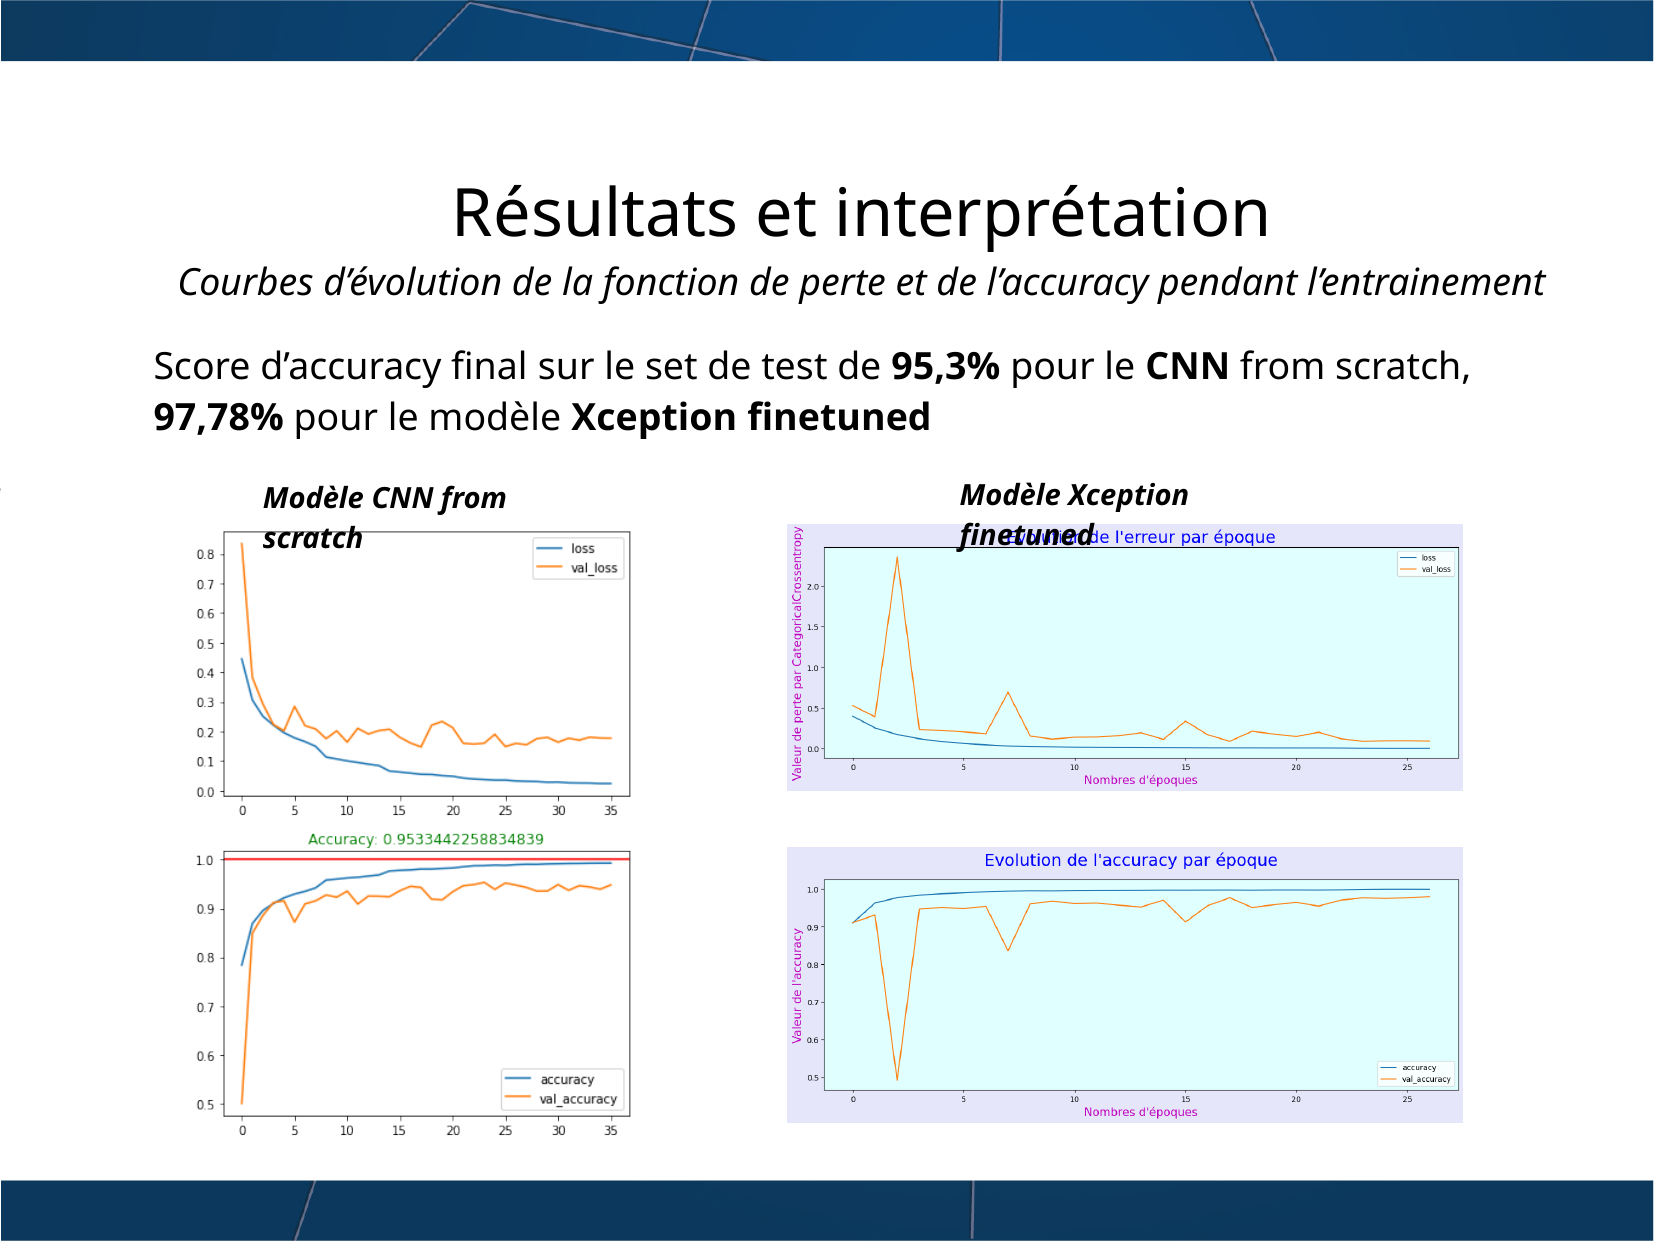

# Résultats et interprétation Courbes d’évolution de la fonction de perte et de l’accuracy pendant l’entrainement
Score d’accuracy final sur le set de test de 95,3% pour le CNN from scratch, 97,78% pour le modèle Xception finetuned
Modèle Xception finetuned
Modèle CNN from scratch